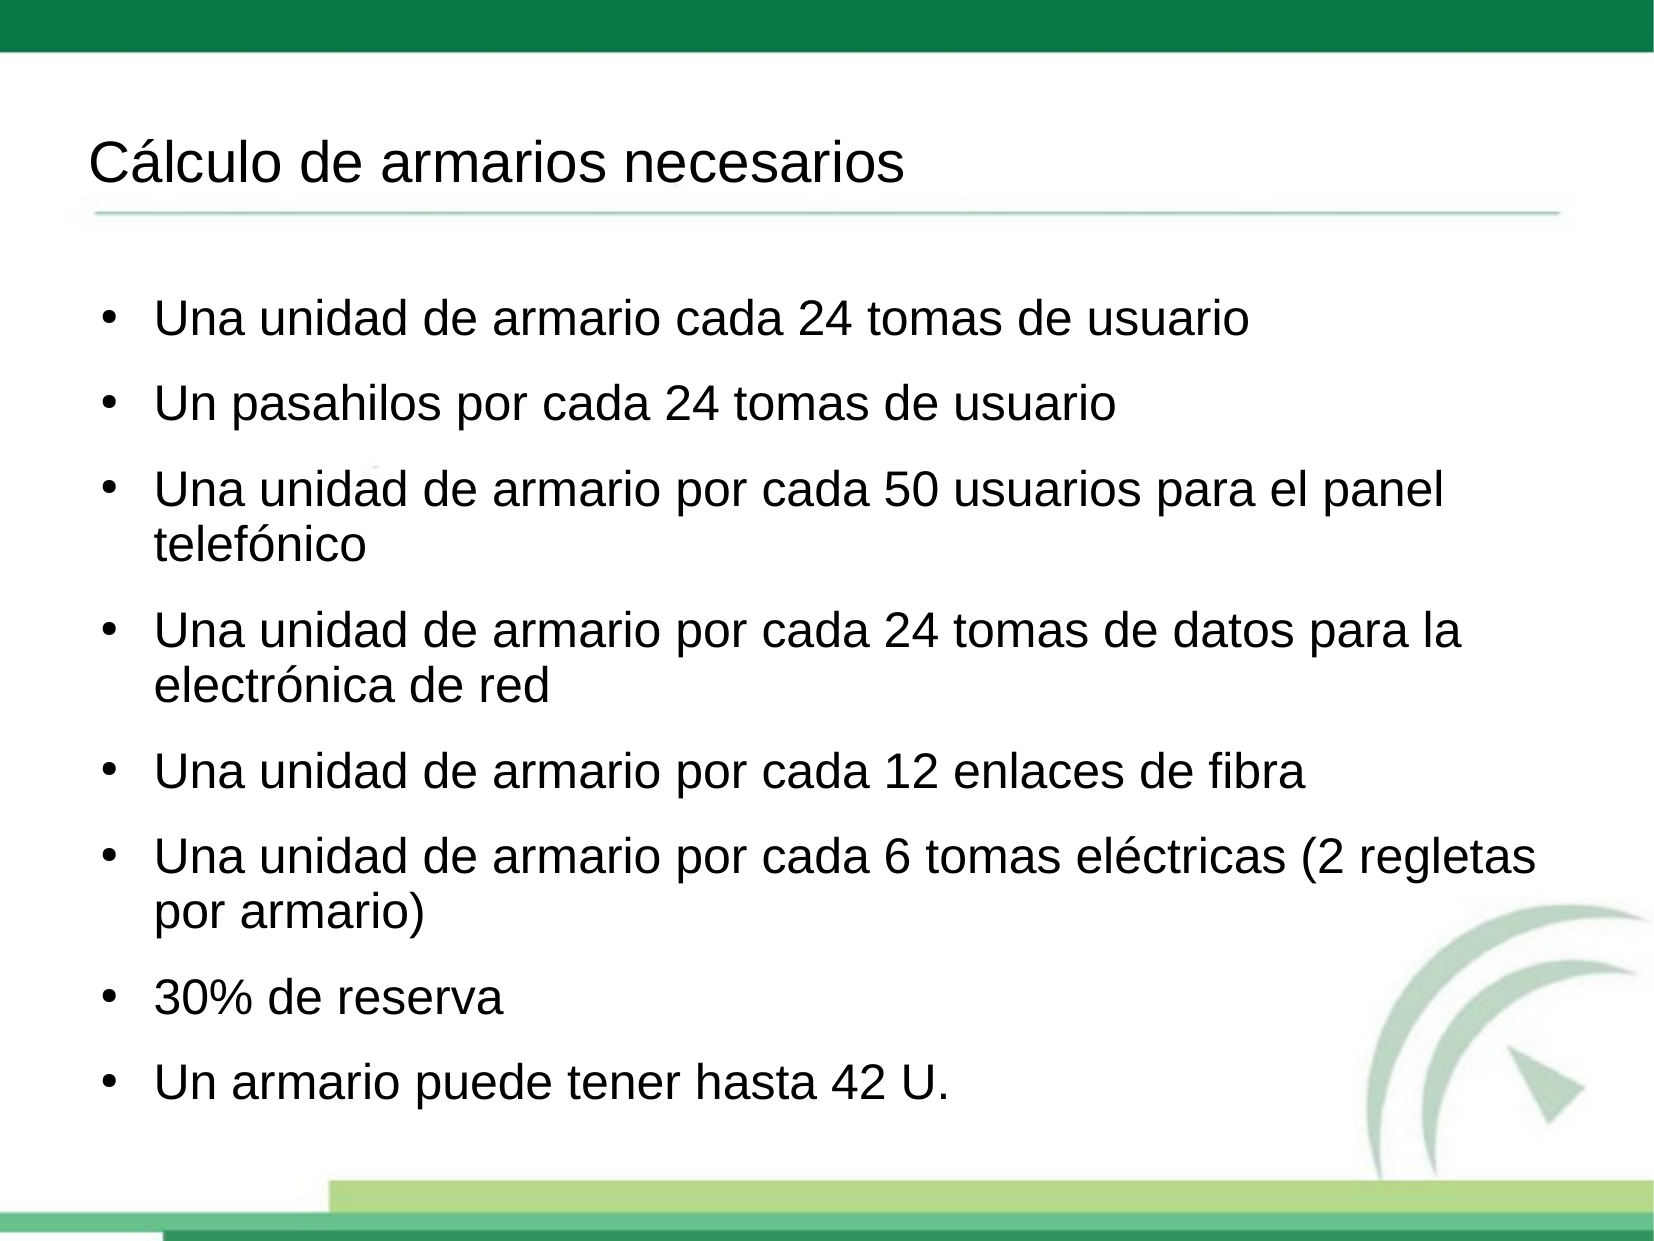

# Cálculo de armarios necesarios
Una unidad de armario cada 24 tomas de usuario
Un pasahilos por cada 24 tomas de usuario
Una unidad de armario por cada 50 usuarios para el panel telefónico
Una unidad de armario por cada 24 tomas de datos para la electrónica de red
Una unidad de armario por cada 12 enlaces de fibra
Una unidad de armario por cada 6 tomas eléctricas (2 regletas por armario)
30% de reserva
Un armario puede tener hasta 42 U.